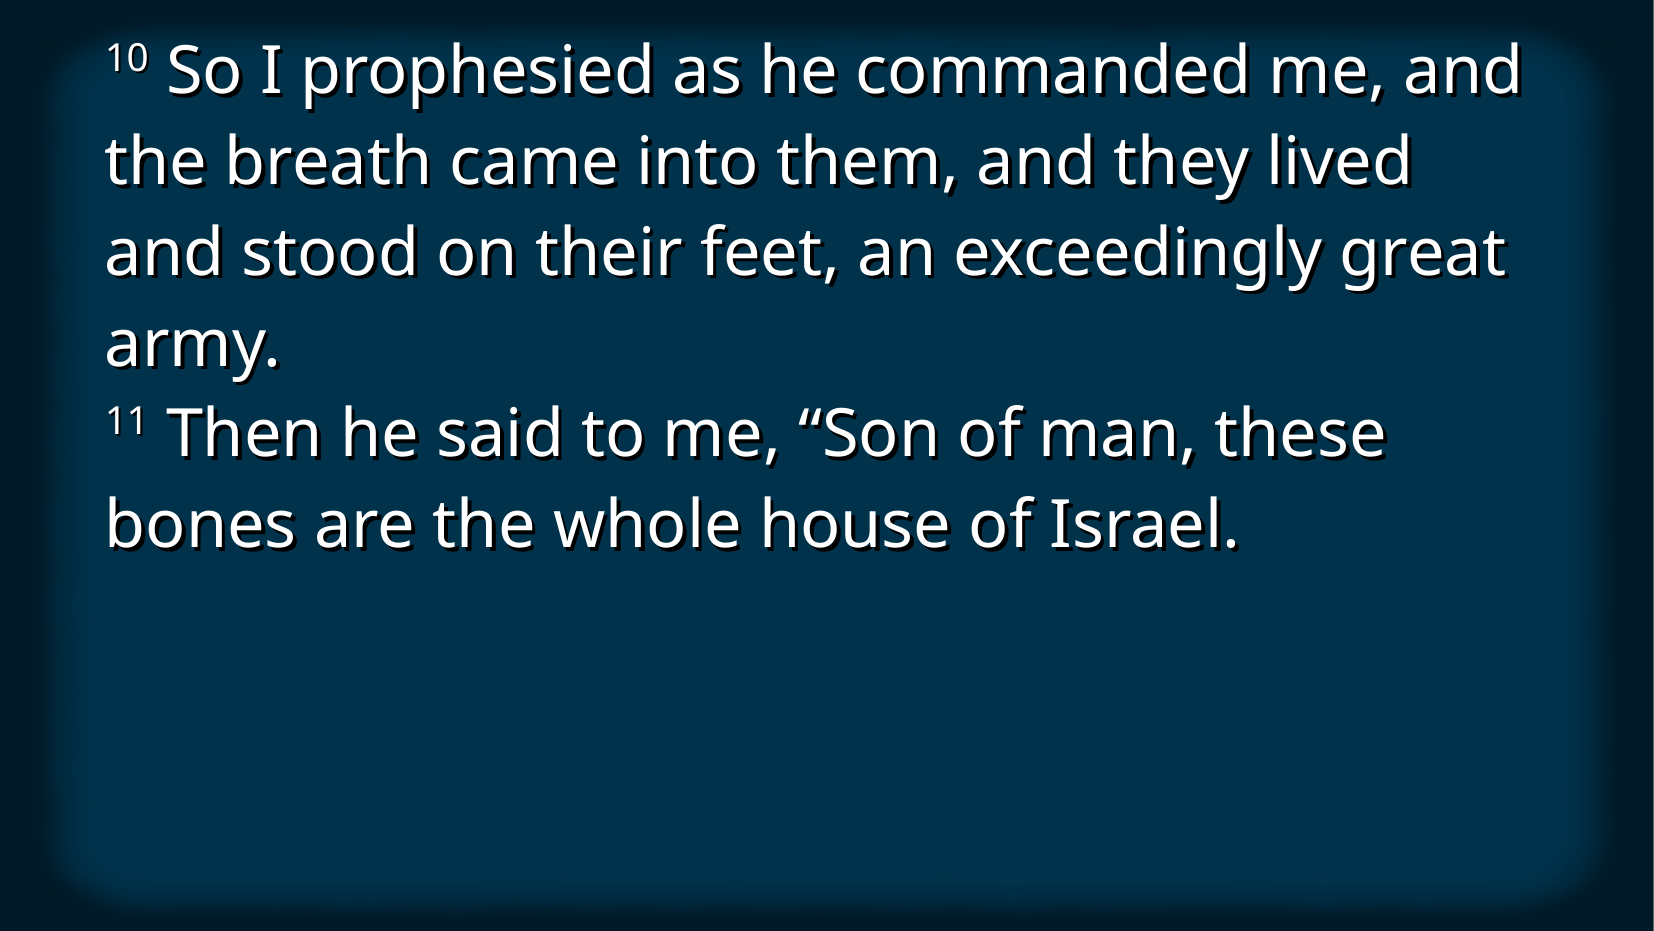

10 So I prophesied as he commanded me, and the breath came into them, and they lived and stood on their feet, an exceedingly great army.
11 Then he said to me, “Son of man, these bones are the whole house of Israel.